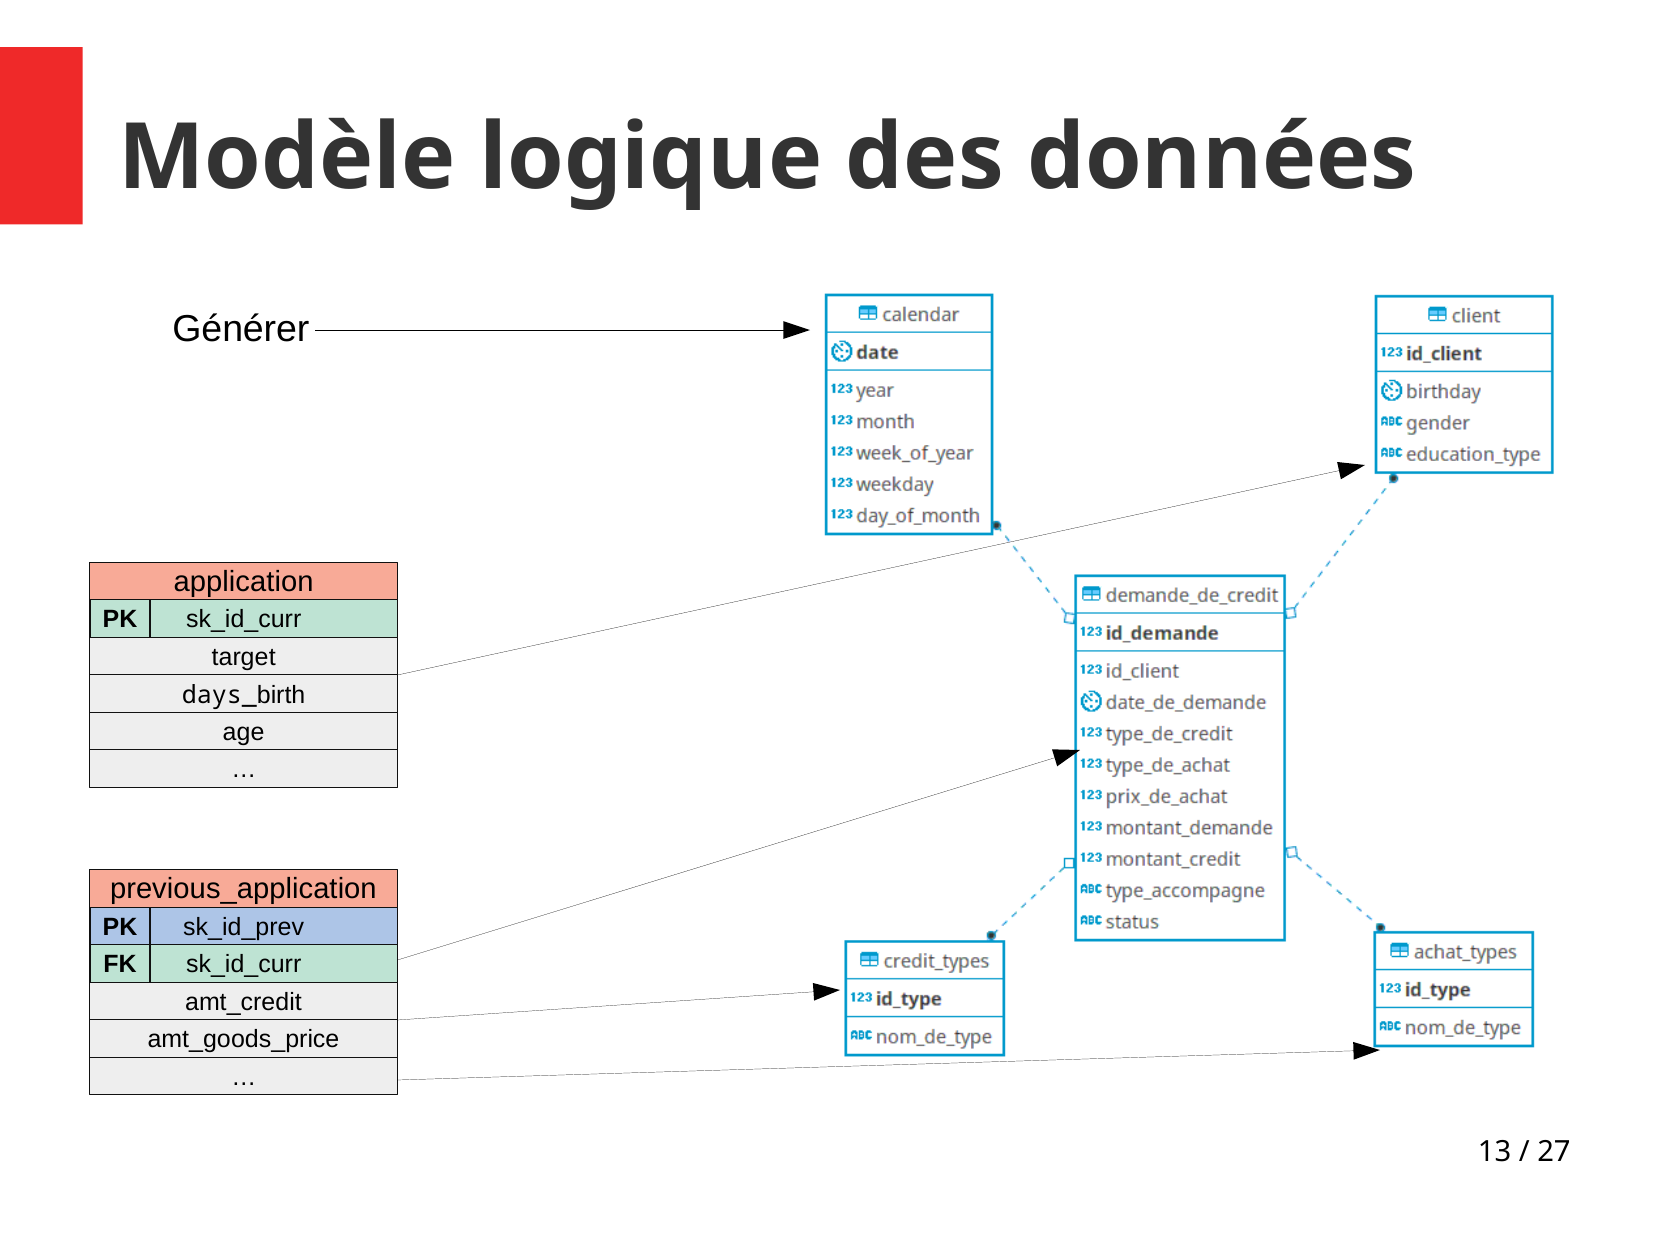

# Modèle logique des données
Générer
application
sk_id_curr
PK
target
days_birth
age
…
previous_application
sk_id_prev
PK
sk_id_curr
FK
amt_credit
amt_goods_price
…
13